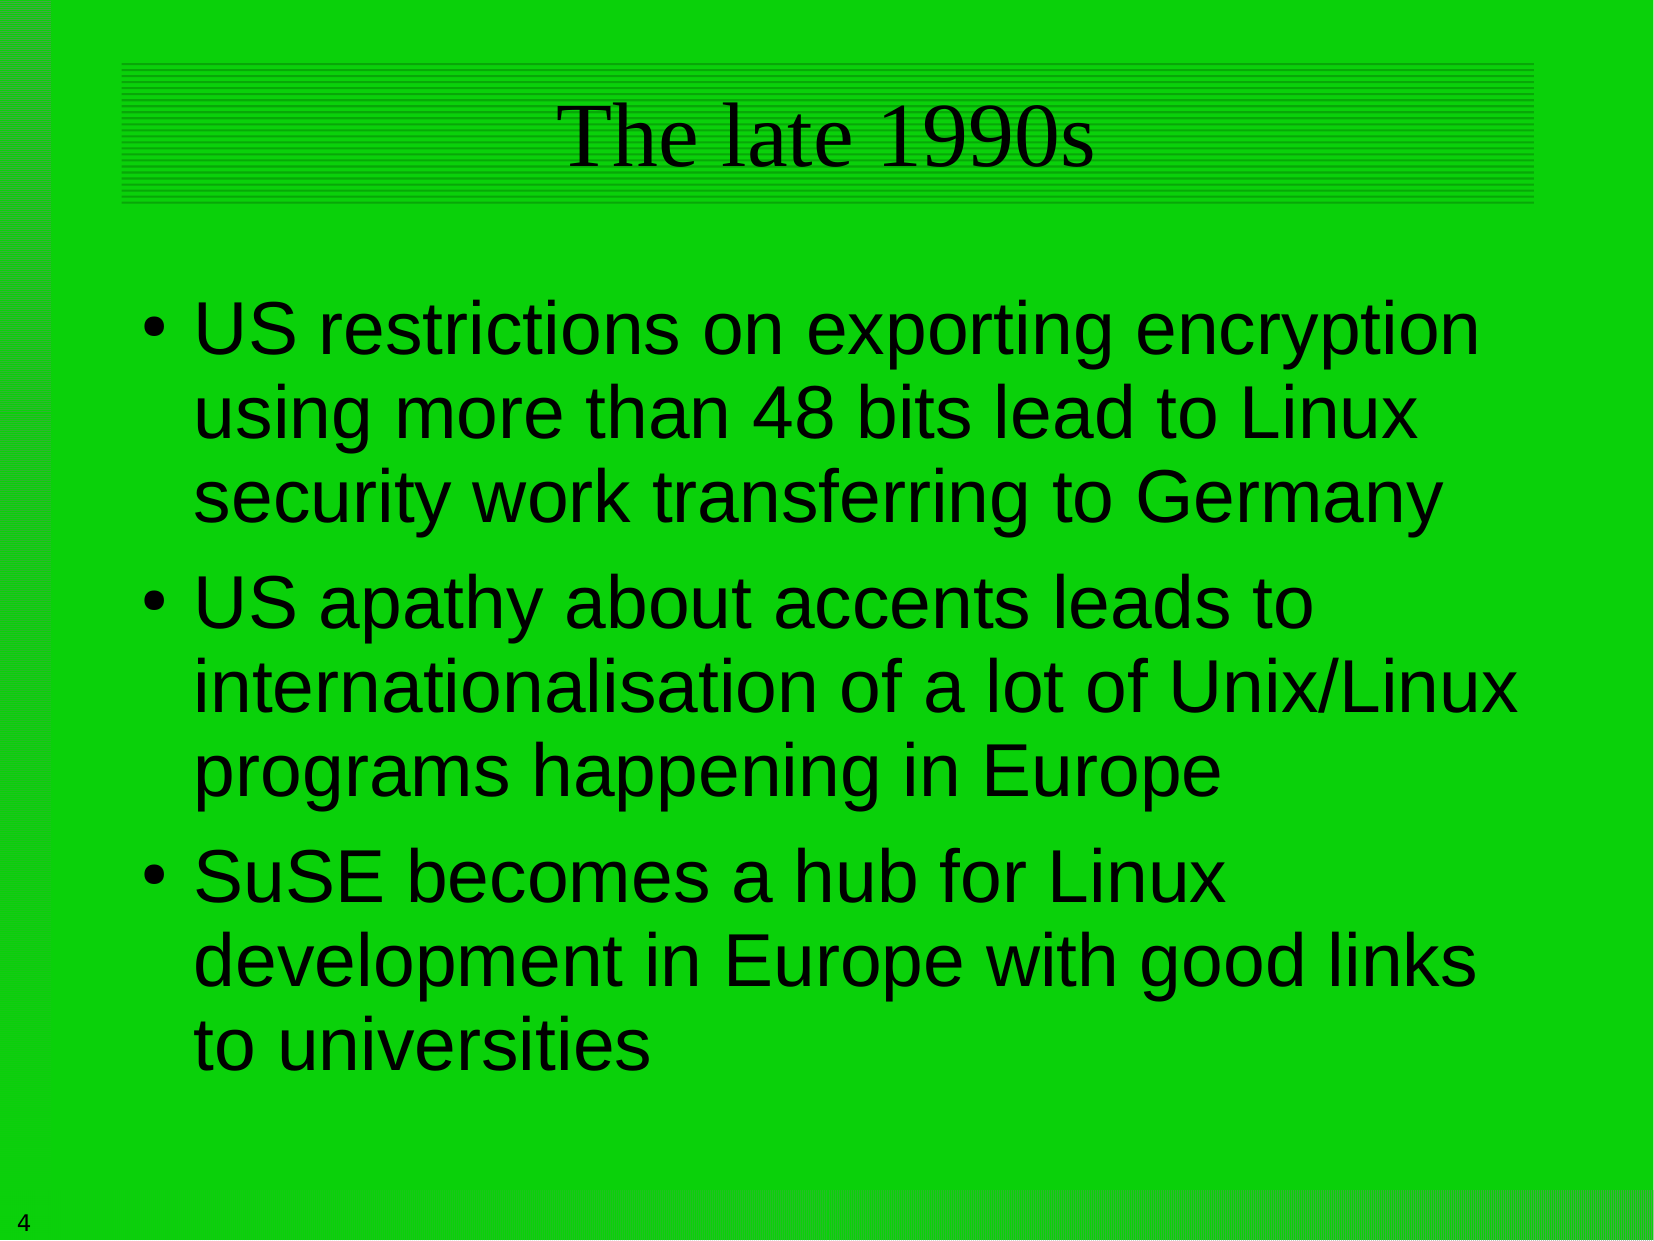

# The late 1990s
US restrictions on exporting encryption using more than 48 bits lead to Linux security work transferring to Germany
US apathy about accents leads to internationalisation of a lot of Unix/Linux programs happening in Europe
SuSE becomes a hub for Linux development in Europe with good links to universities